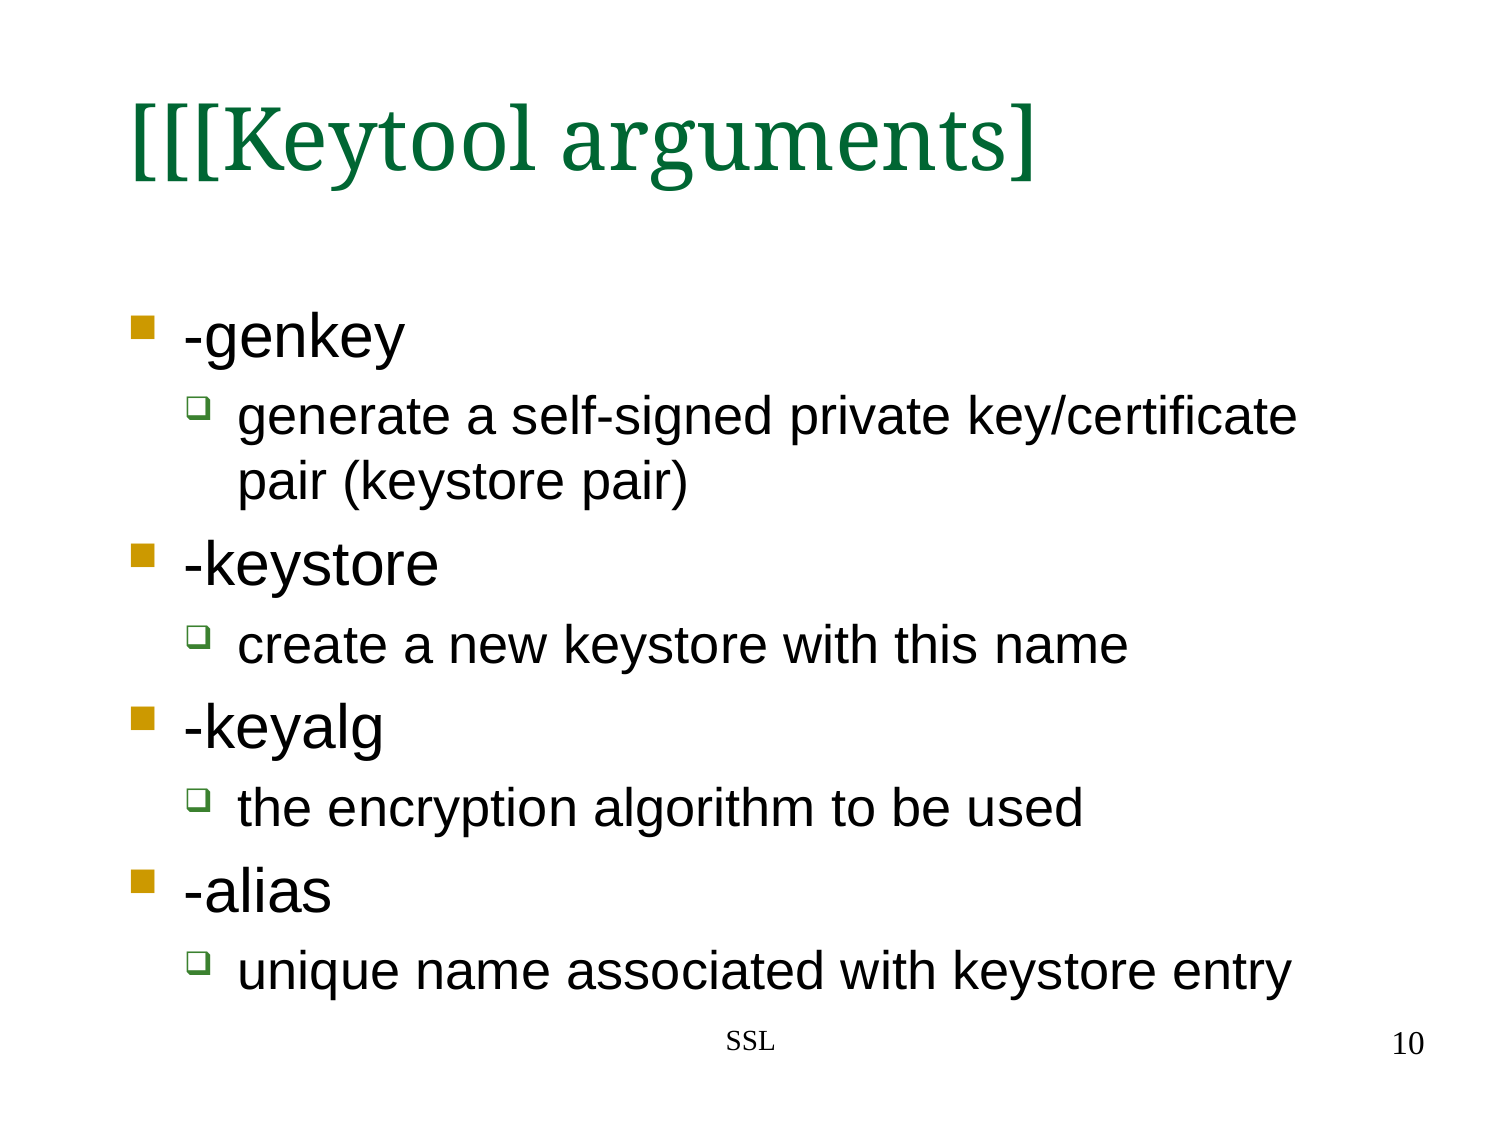

# [[[Keytool arguments]
-genkey
generate a self-signed private key/certificate pair (keystore pair)
-keystore
create a new keystore with this name
-keyalg
the encryption algorithm to be used
-alias
unique name associated with keystore entry
SSL
10